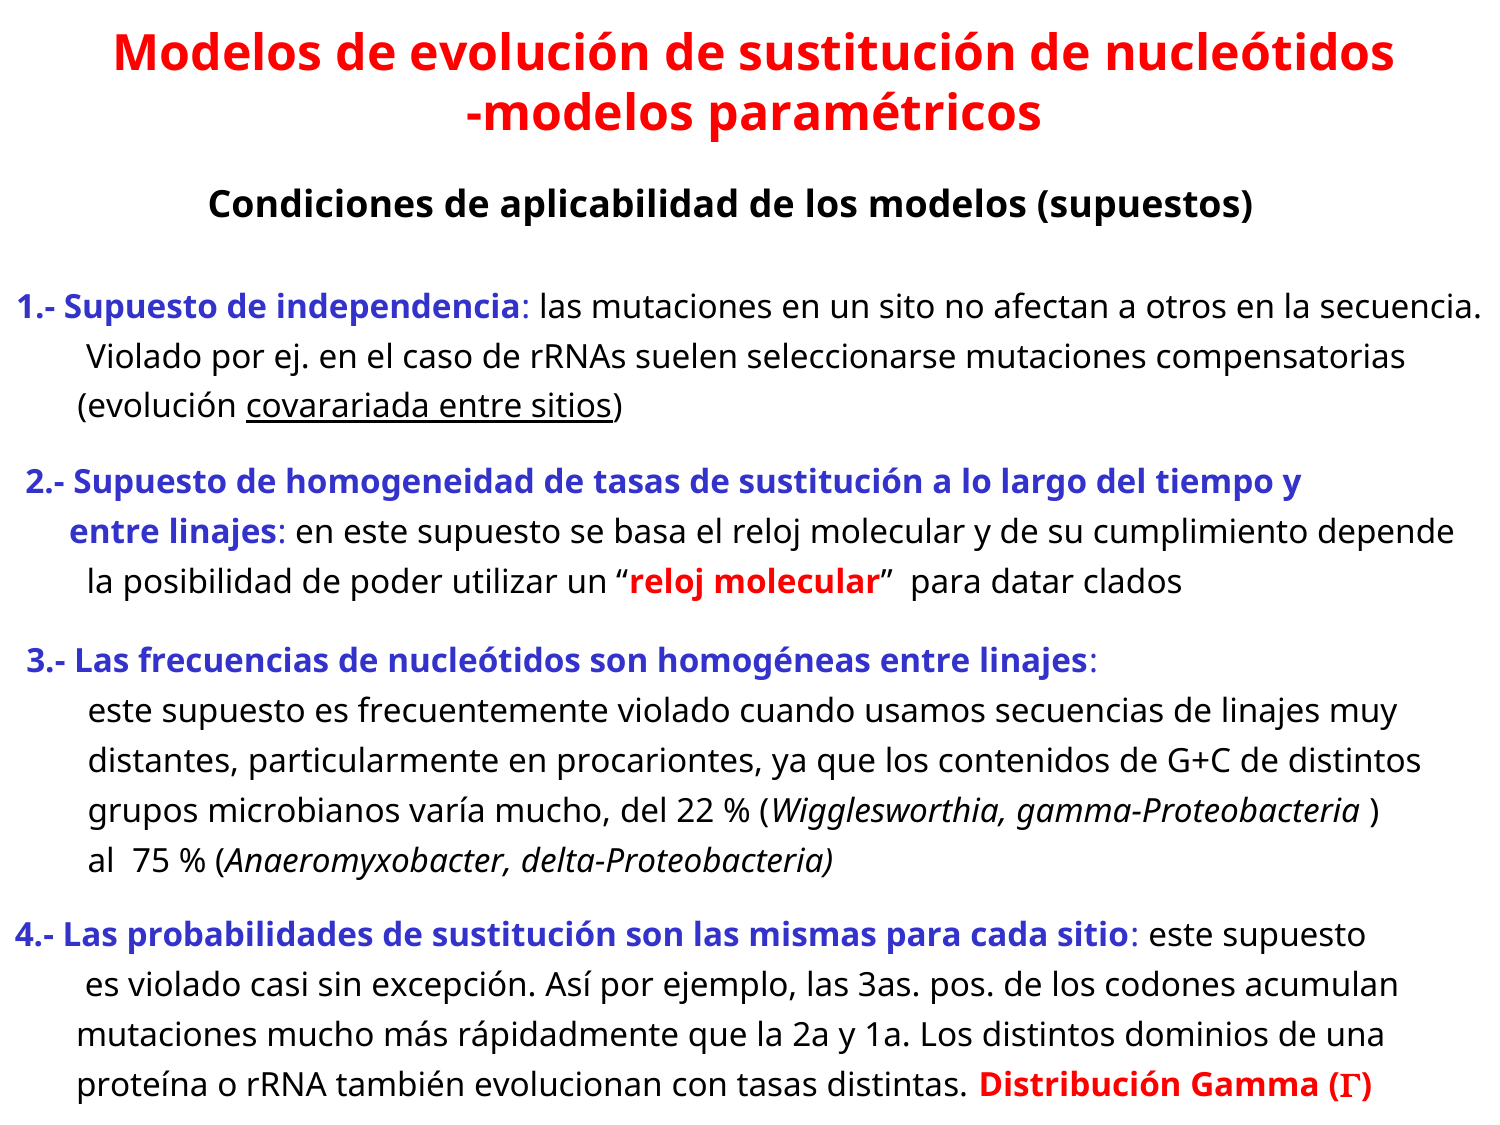

Modelos de evolución de sustitución de nucleótidos
-modelos paramétricos
Condiciones de aplicabilidad de los modelos (supuestos)
1.- Supuesto de independencia: las mutaciones en un sito no afectan a otros en la secuencia.
 Violado por ej. en el caso de rRNAs suelen seleccionarse mutaciones compensatorias
 (evolución covarariada entre sitios)
2.- Supuesto de homogeneidad de tasas de sustitución a lo largo del tiempo y
 entre linajes: en este supuesto se basa el reloj molecular y de su cumplimiento depende
 la posibilidad de poder utilizar un “reloj molecular” para datar clados
3.- Las frecuencias de nucleótidos son homogéneas entre linajes:
 este supuesto es frecuentemente violado cuando usamos secuencias de linajes muy
 distantes, particularmente en procariontes, ya que los contenidos de G+C de distintos
 grupos microbianos varía mucho, del 22 % (Wigglesworthia, gamma-Proteobacteria )
 al 75 % (Anaeromyxobacter, delta-Proteobacteria)
4.- Las probabilidades de sustitución son las mismas para cada sitio: este supuesto
 es violado casi sin excepción. Así por ejemplo, las 3as. pos. de los codones acumulan
 mutaciones mucho más rápidadmente que la 2a y 1a. Los distintos dominios de una
 proteína o rRNA también evolucionan con tasas distintas. Distribución Gamma ()